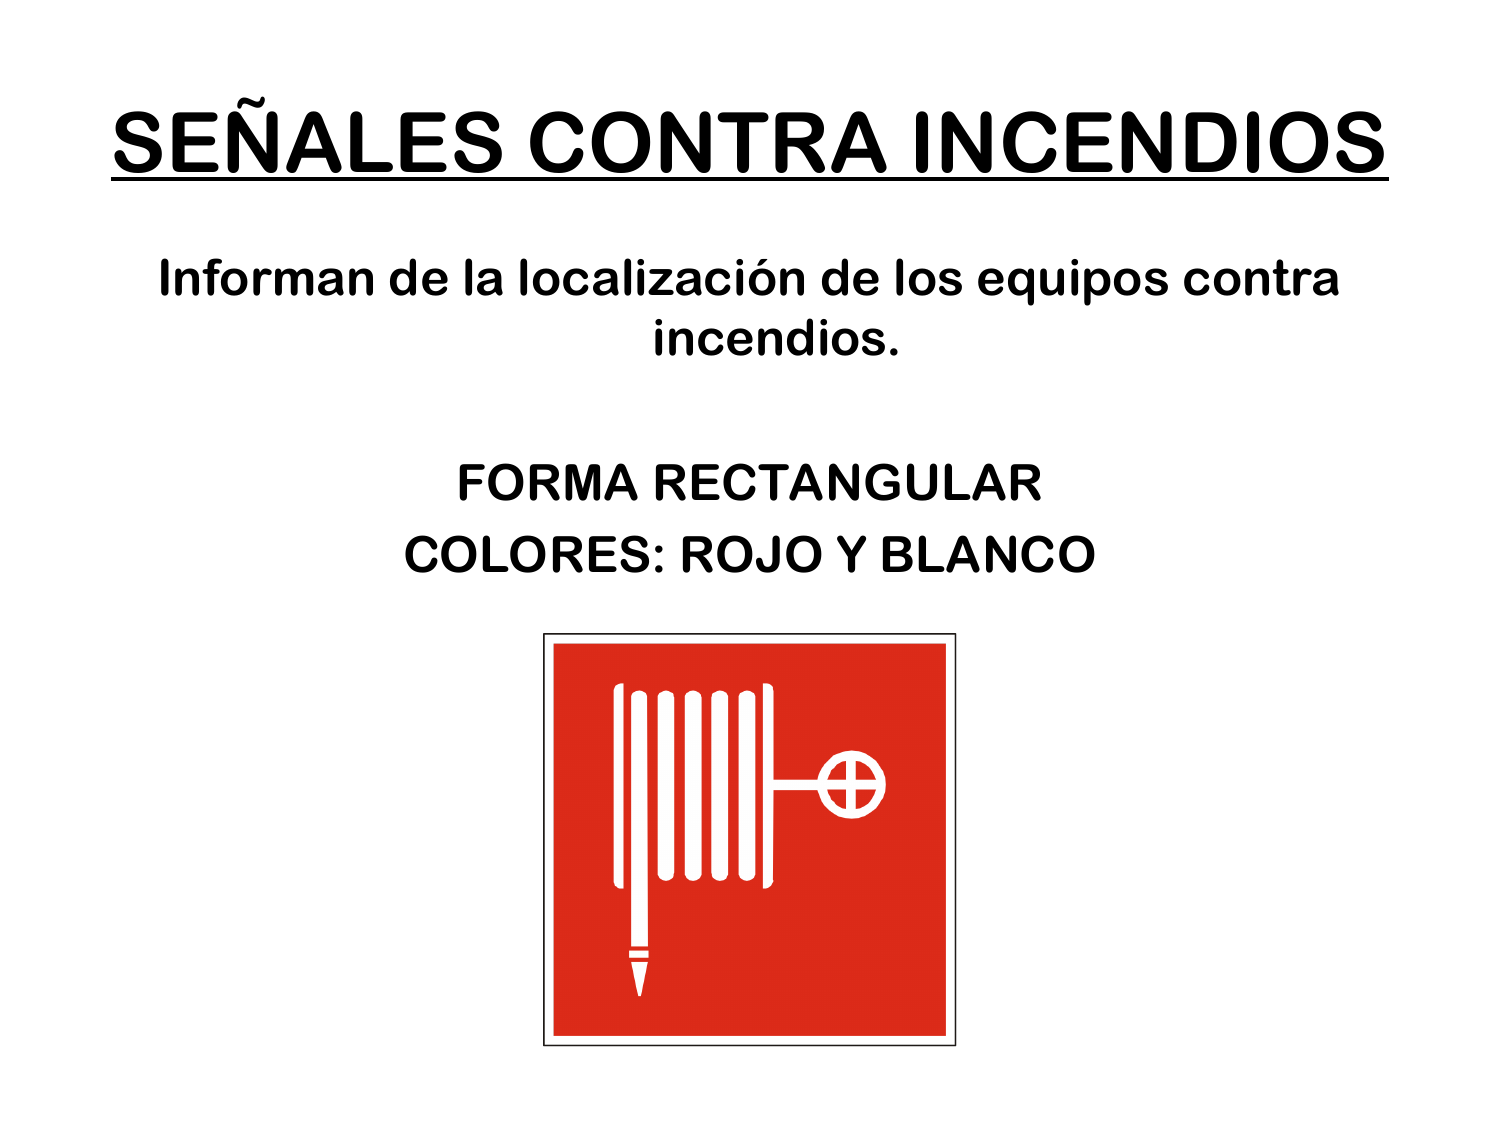

# SEÑALES CONTRA INCENDIOS
Informan de la localización de los equipos contra incendios.
FORMA RECTANGULAR
COLORES: ROJO Y BLANCO